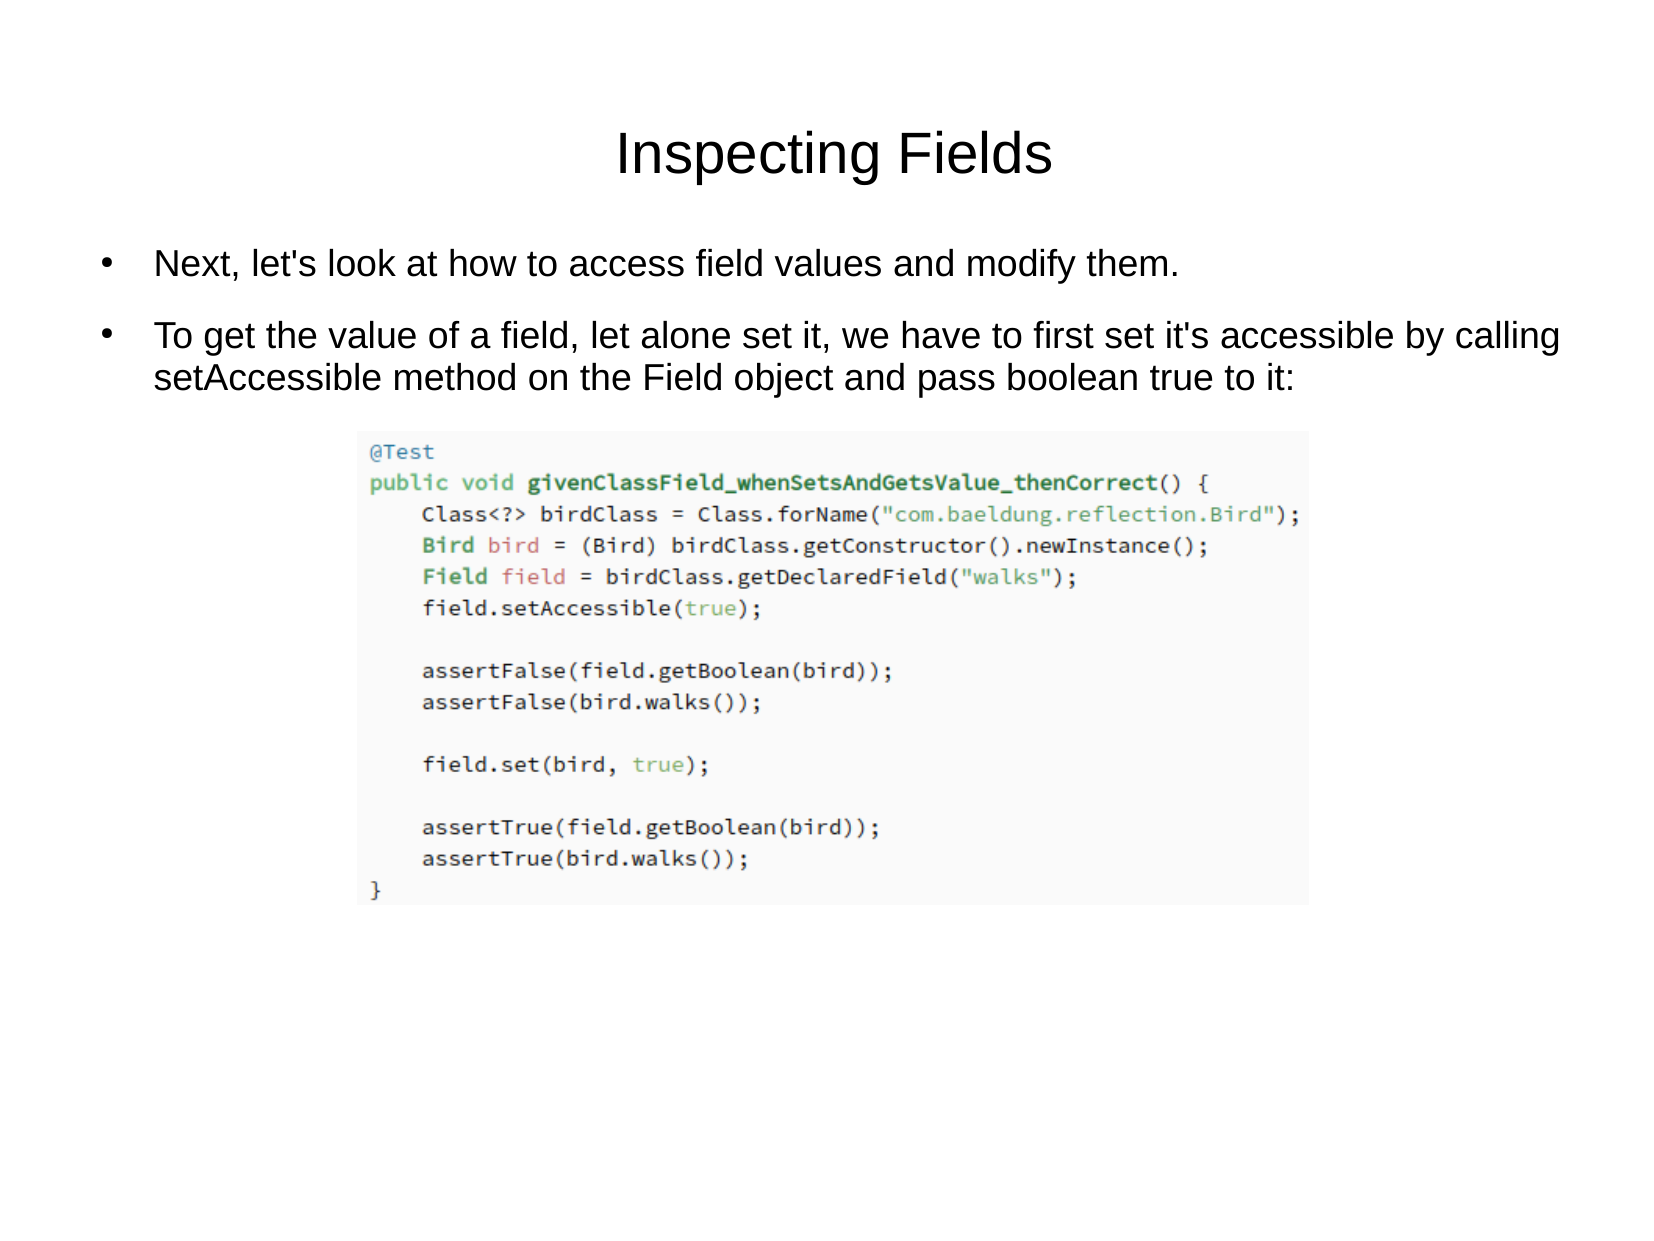

# Inspecting Fields
Next, let's look at how to access field values and modify them.
To get the value of a field, let alone set it, we have to first set it's accessible by calling setAccessible method on the Field object and pass boolean true to it: